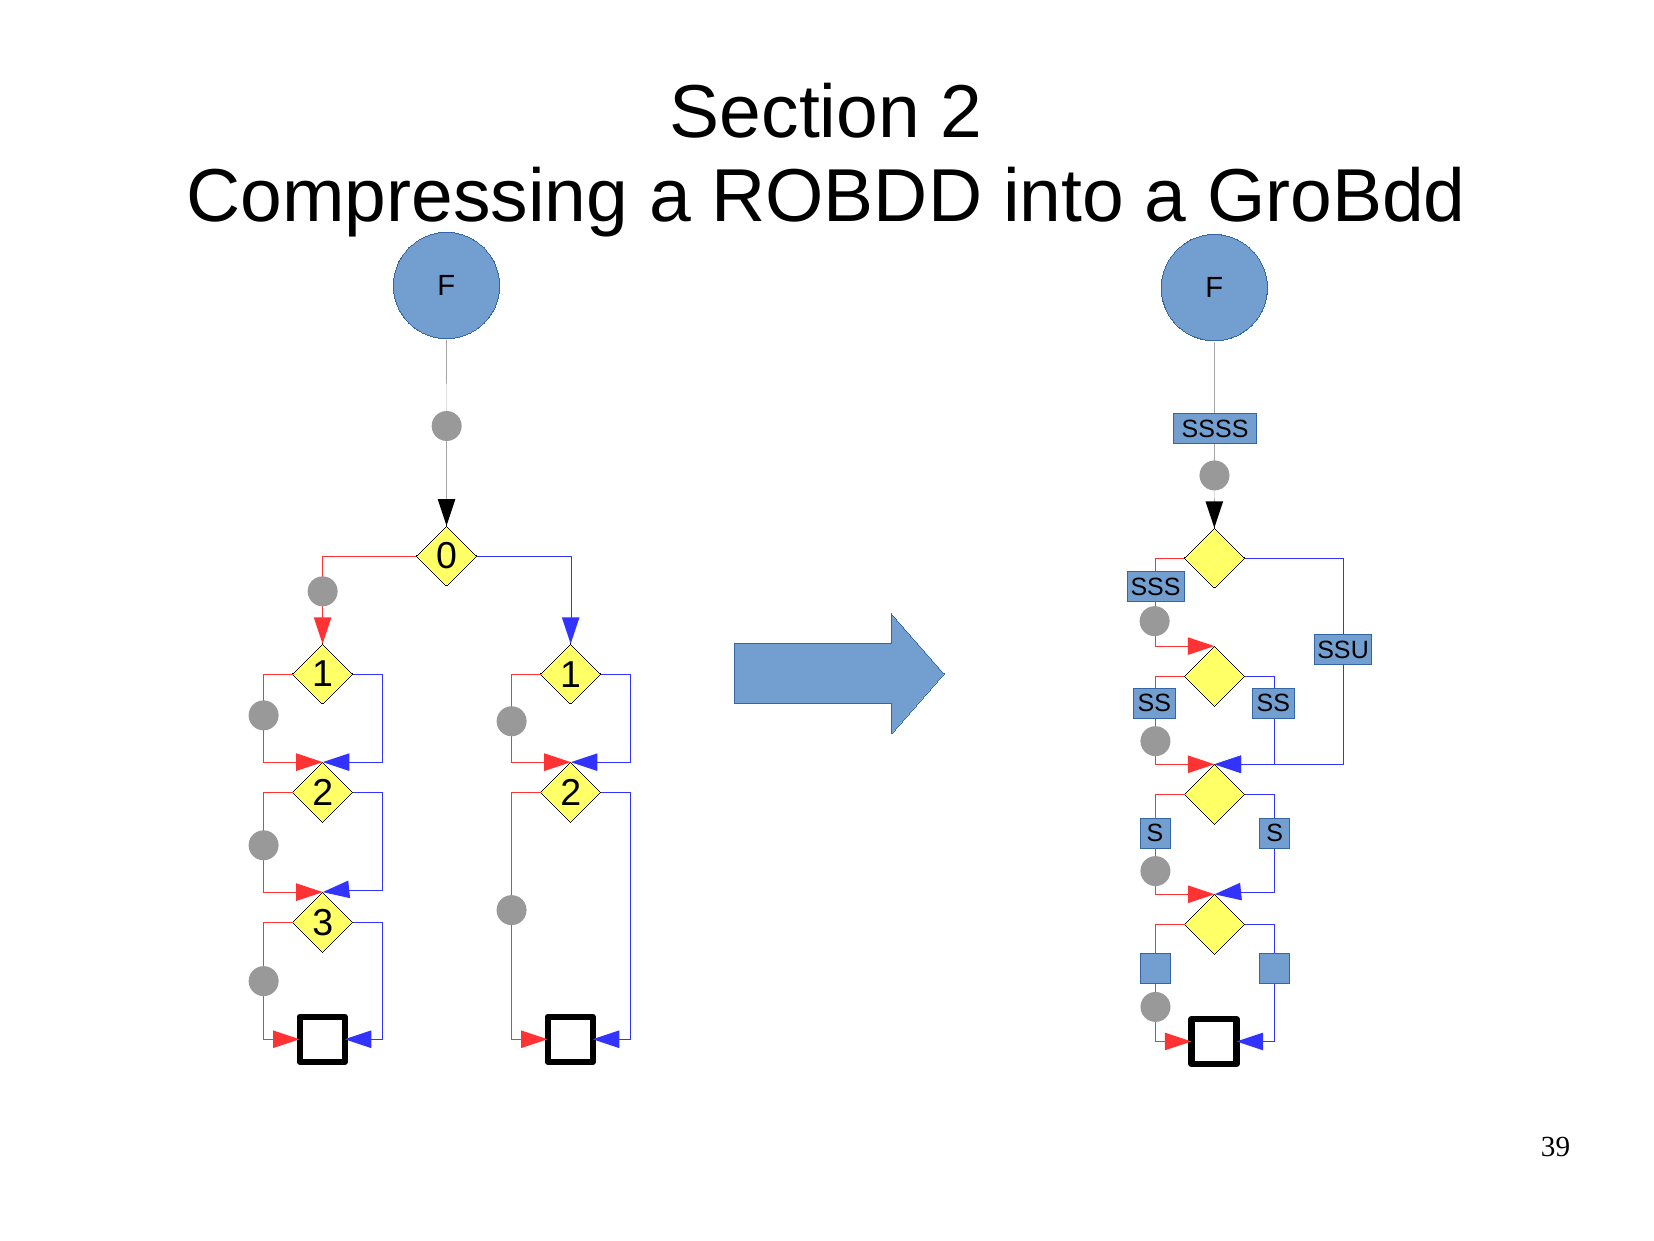

# Section 2 Compressing a ROBDD into a GroBdd
F
F
SSSS
0
SSS
SSU
1
1
SS
SS
2
2
S
S
3
39